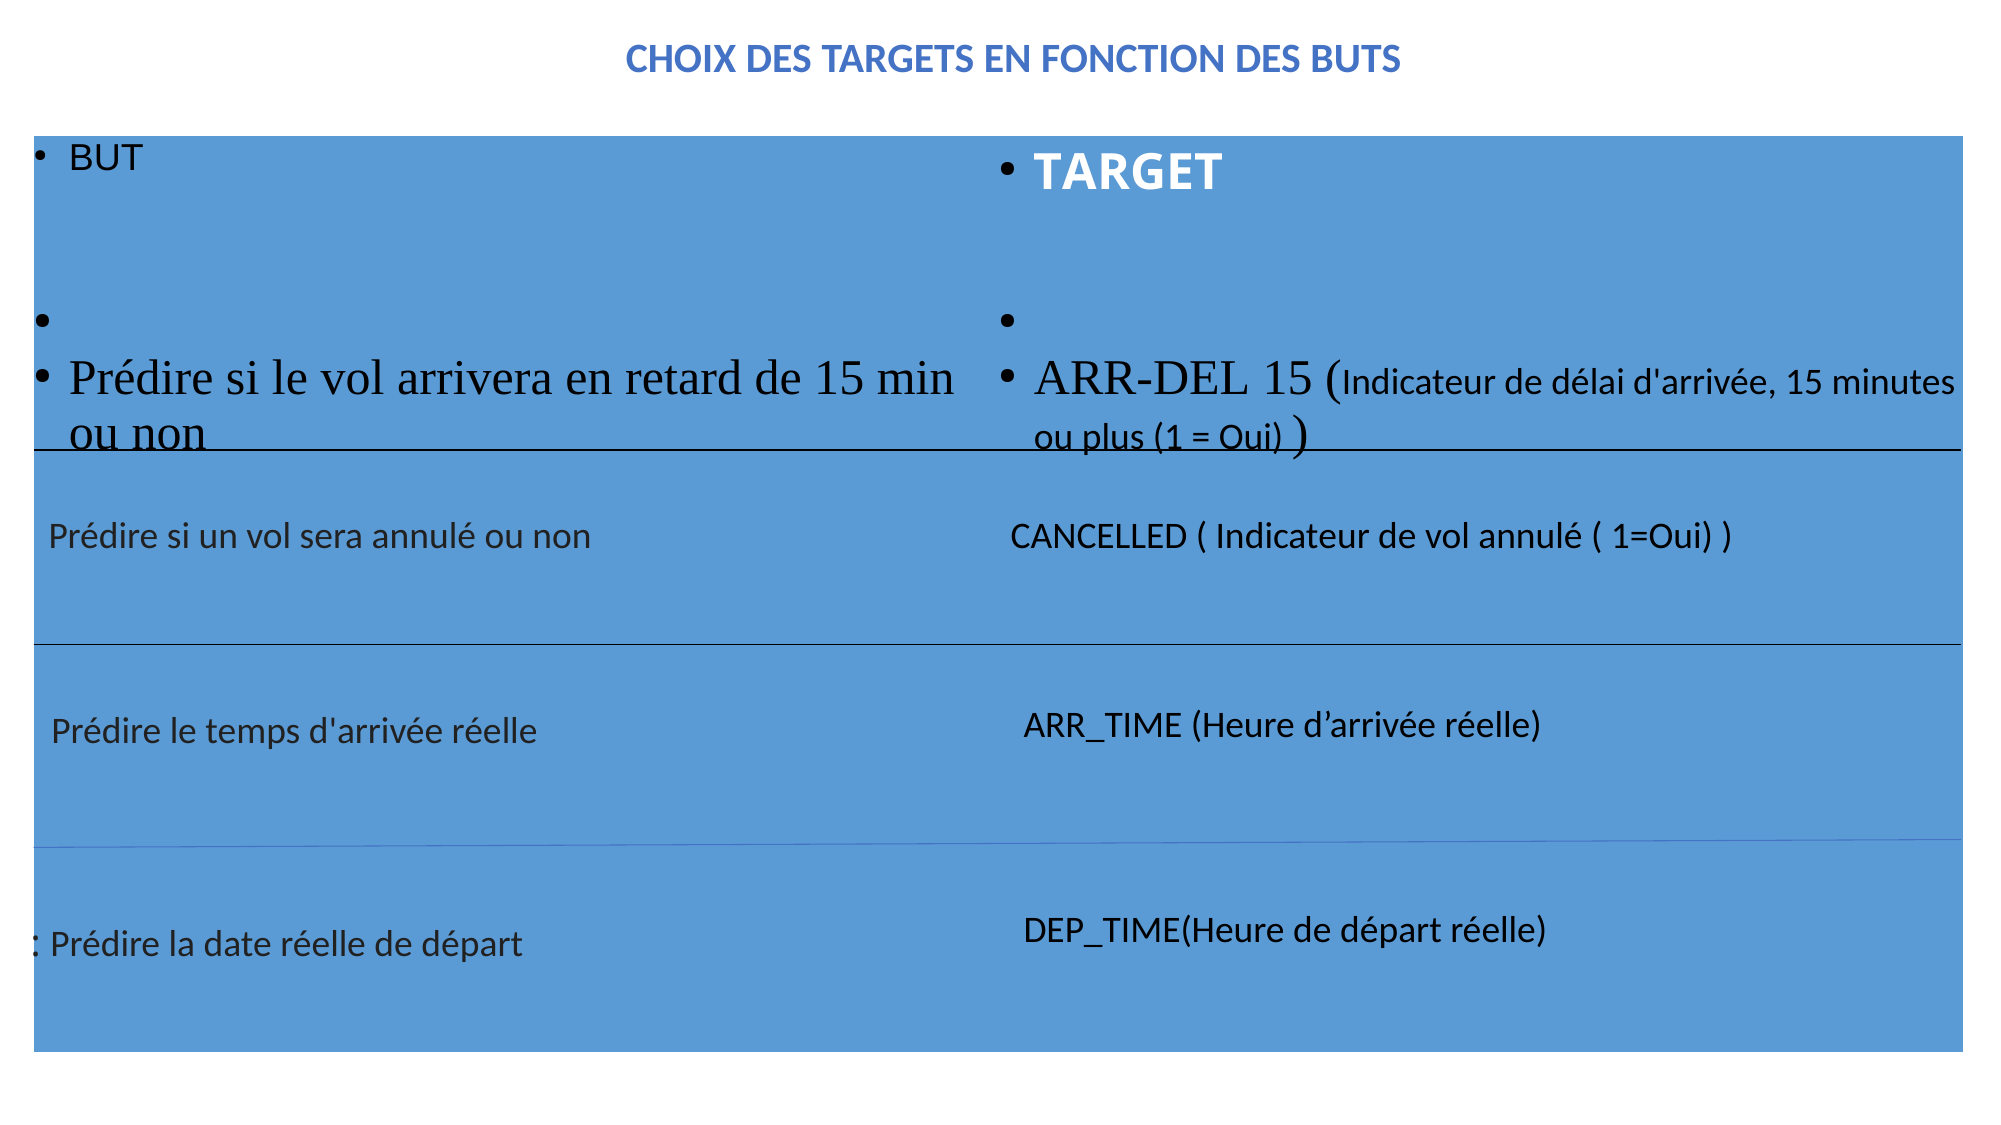

CHOIX DES TARGETS EN FONCTION DES BUTS
| BUT | TARGET |
| --- | --- |
| Prédire si le vol arrivera en retard de 15 min ou non | ARR-DEL 15 (Indicateur de délai d'arrivée, 15 minutes ou plus (1 = Oui) ) |
Prédire si un vol sera annulé ou non
 CANCELLED ( Indicateur de vol annulé ( 1=Oui) )
ARR_TIME (Heure d’arrivée réelle)
Prédire le temps d'arrivée réelle
DEP_TIME(Heure de départ réelle)
: Prédire la date réelle de départ